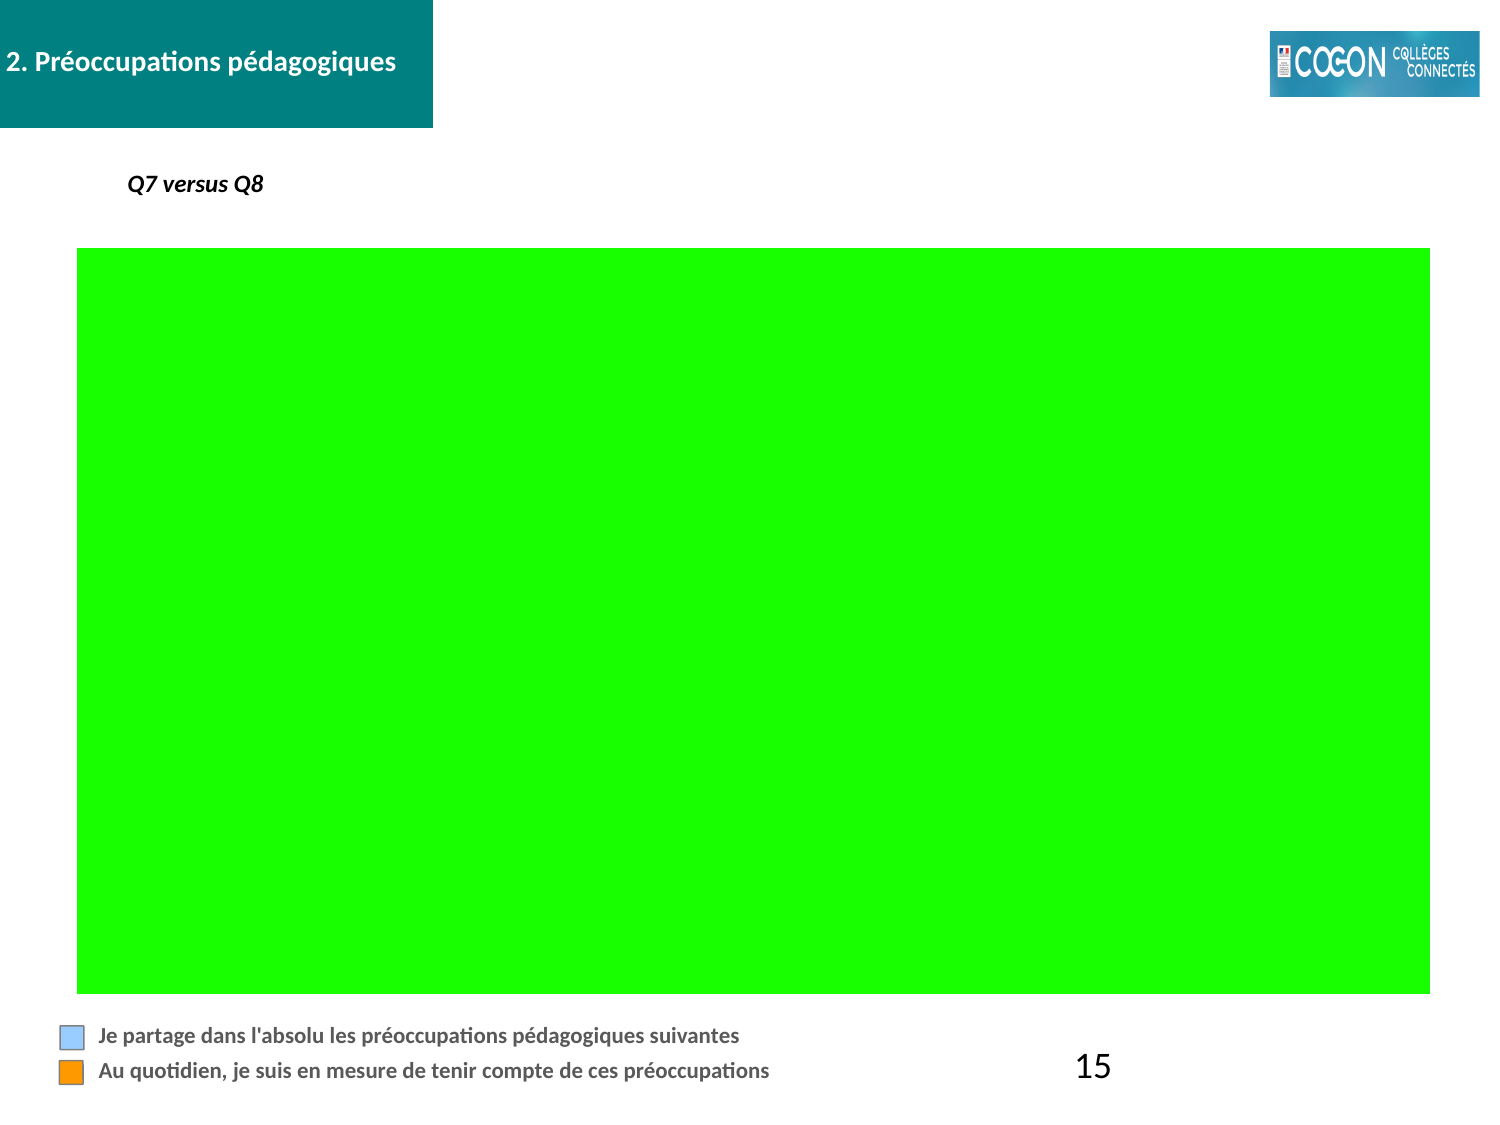

2. Préoccupations pédagogiques
Q7 versus Q8
Je partage dans l'absolu les préoccupations pédagogiques suivantes
Au quotidien, je suis en mesure de tenir compte de ces préoccupations